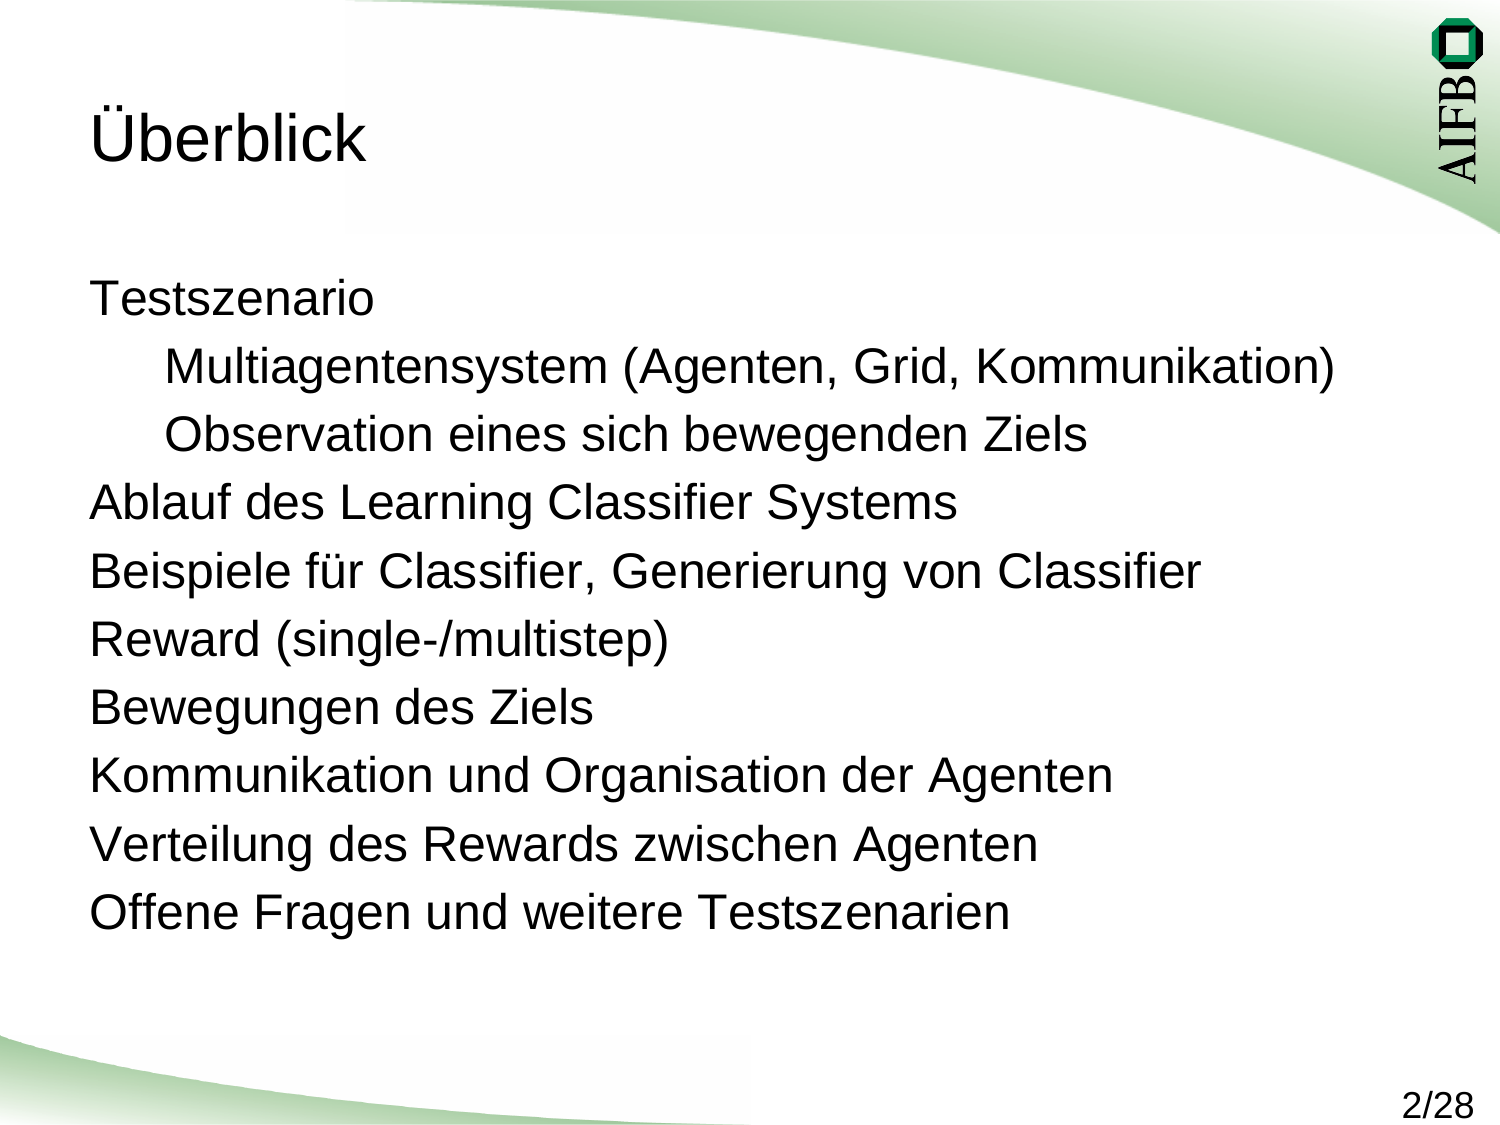

# Überblick
Testszenario
Multiagentensystem (Agenten, Grid, Kommunikation)
Observation eines sich bewegenden Ziels
Ablauf des Learning Classifier Systems
Beispiele für Classifier, Generierung von Classifier
Reward (single-/multistep)
Bewegungen des Ziels
Kommunikation und Organisation der Agenten
Verteilung des Rewards zwischen Agenten
Offene Fragen und weitere Testszenarien
2